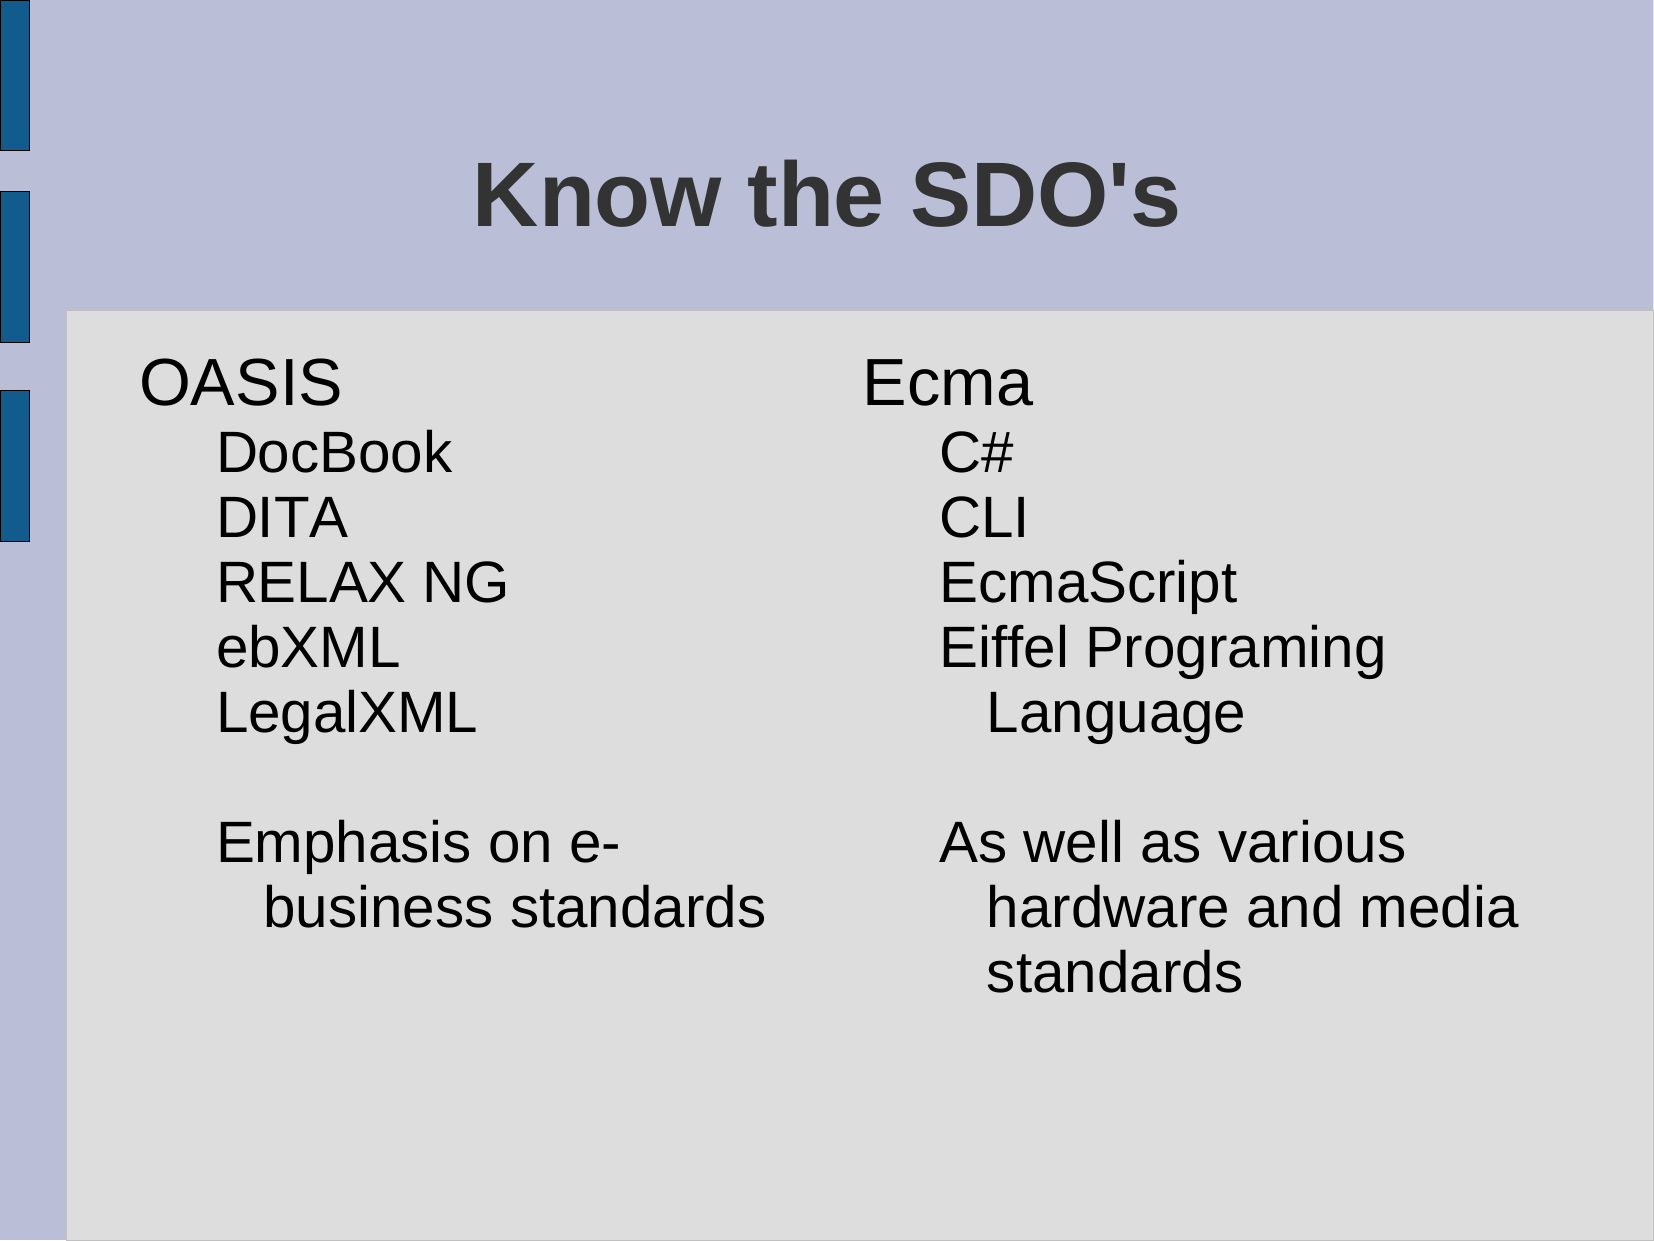

# Know the SDO's
OASIS
DocBook
DITA
RELAX NG
ebXML
LegalXML
Emphasis on e-business standards
Ecma
C#
CLI
EcmaScript
Eiffel Programing Language
As well as various hardware and media standards